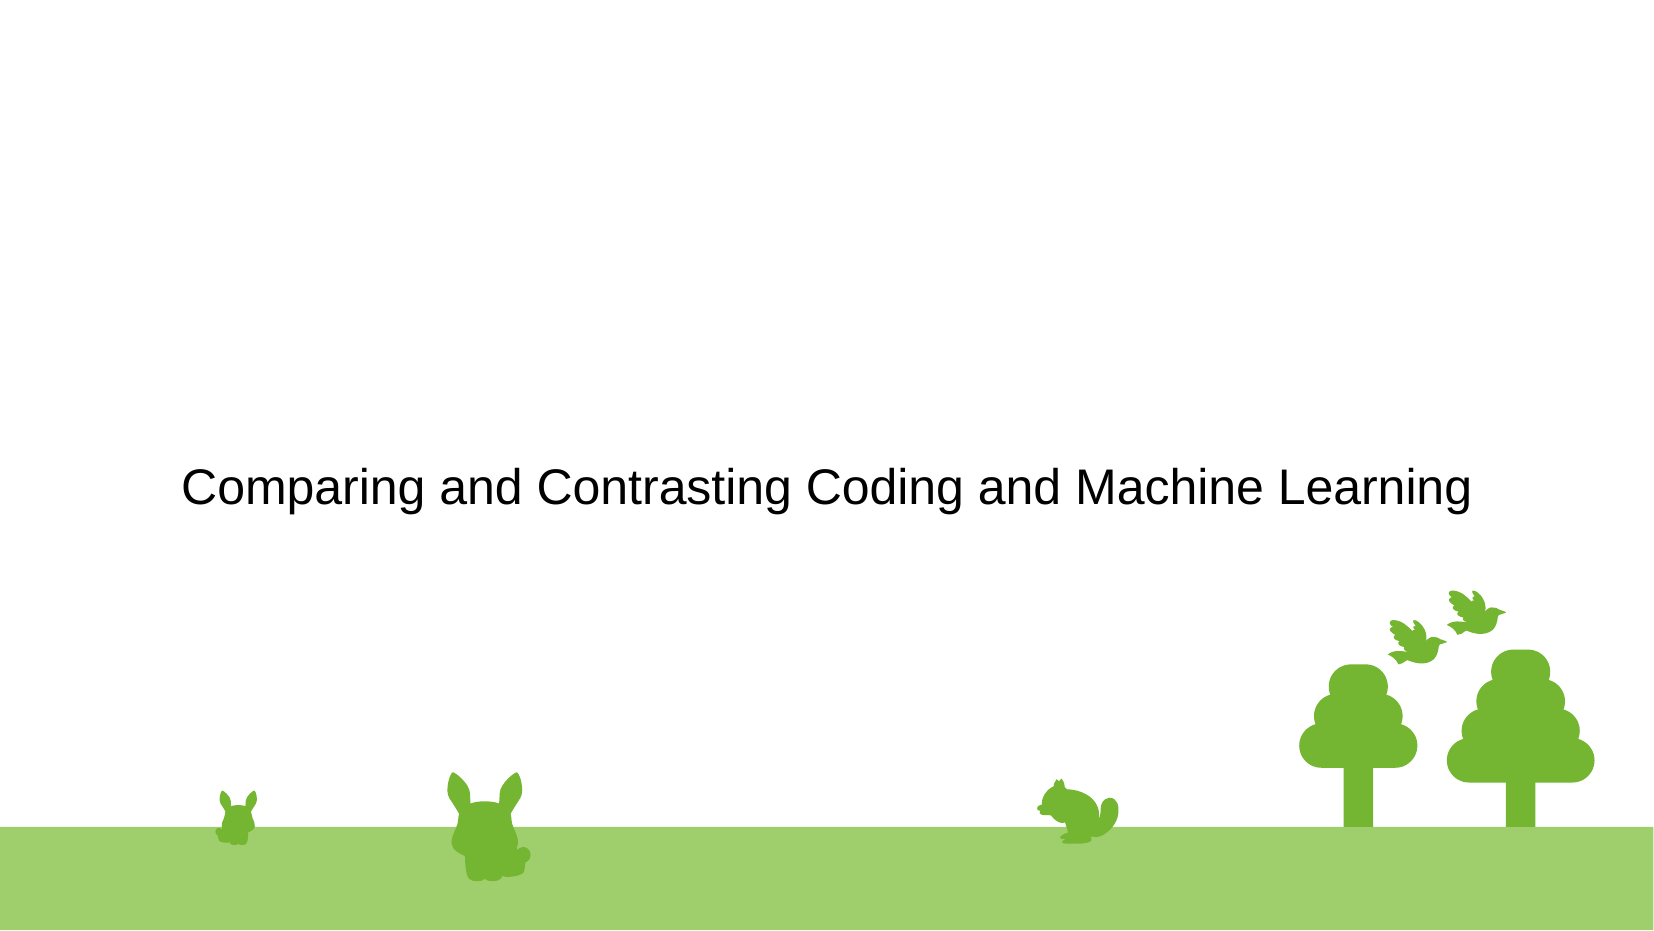

#
Comparing and Contrasting Coding and Machine Learning